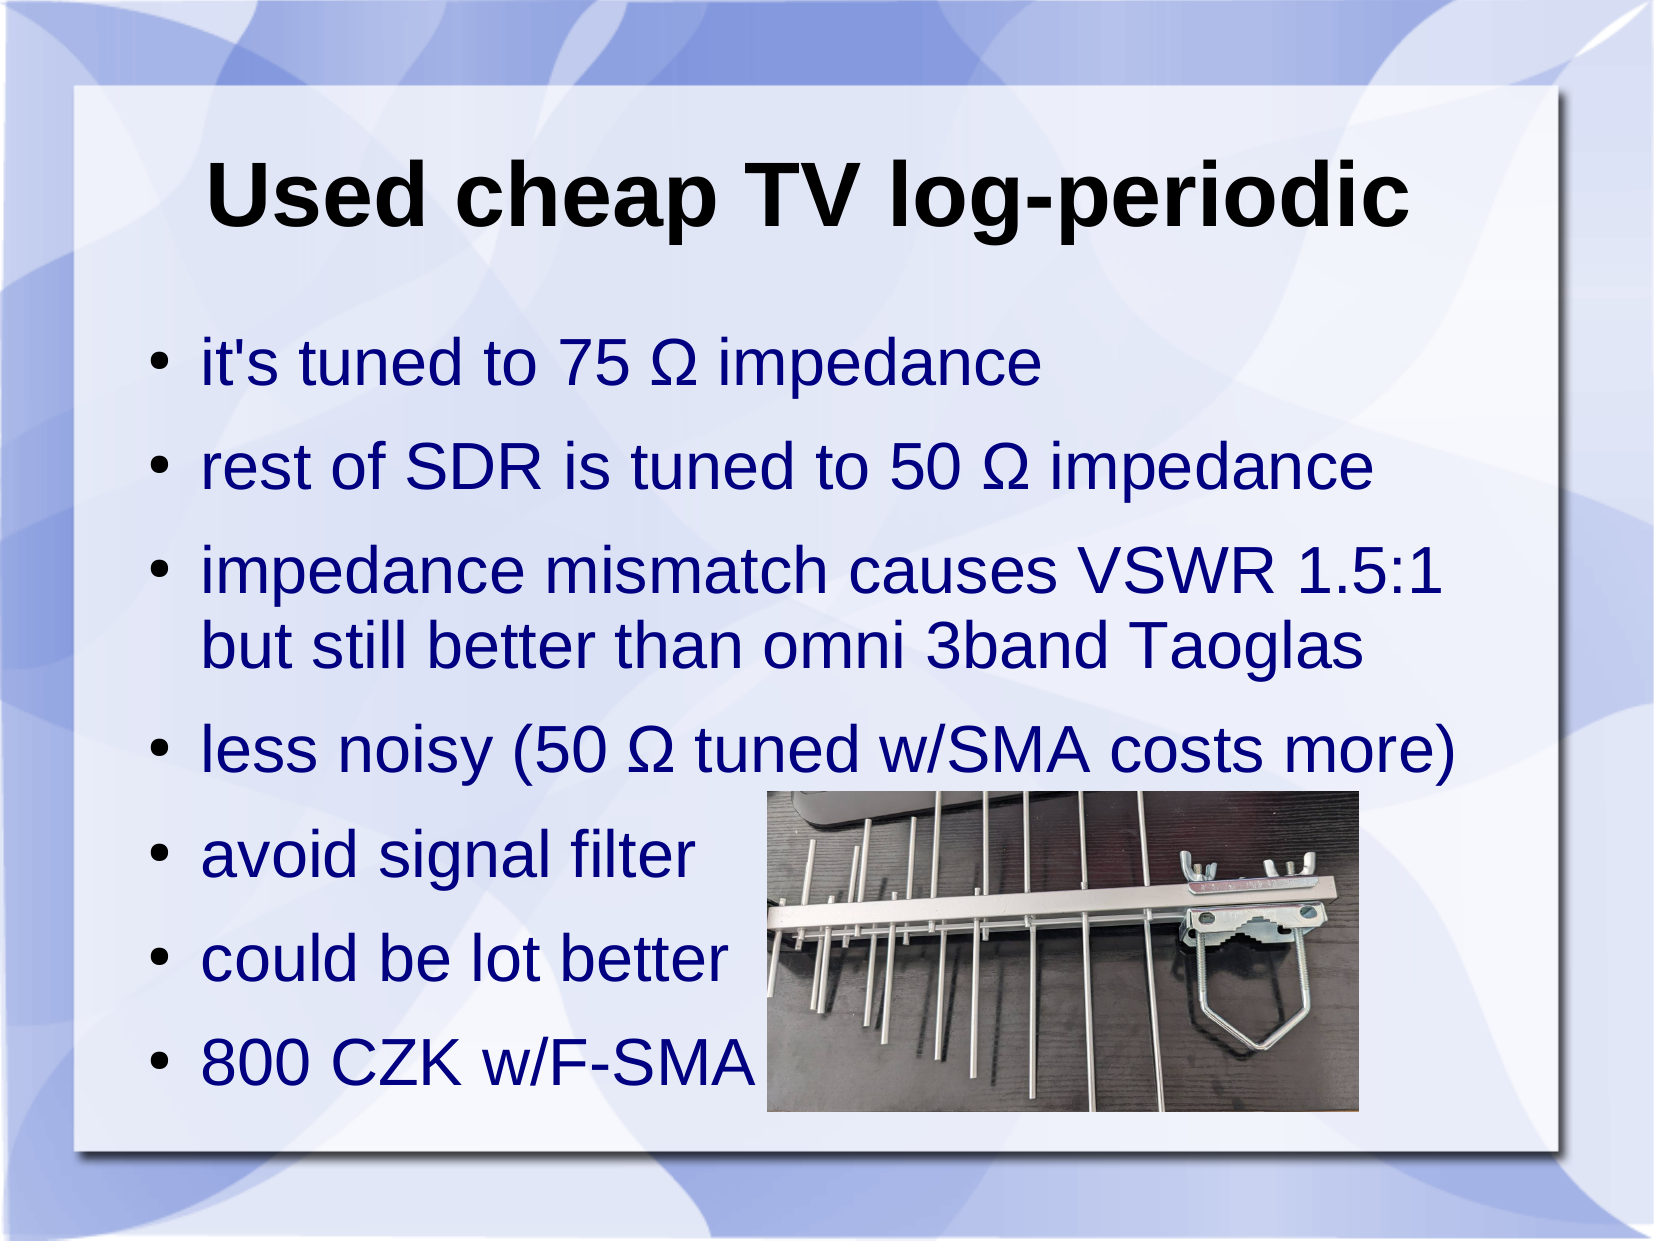

# Used cheap TV log-periodic
it's tuned to 75 Ω impedance
rest of SDR is tuned to 50 Ω impedance
impedance mismatch causes VSWR 1.5:1 but still better than omni 3band Taoglas
less noisy (50 Ω tuned w/SMA costs more)
avoid signal filter
could be lot better
800 CZK w/F-SMA